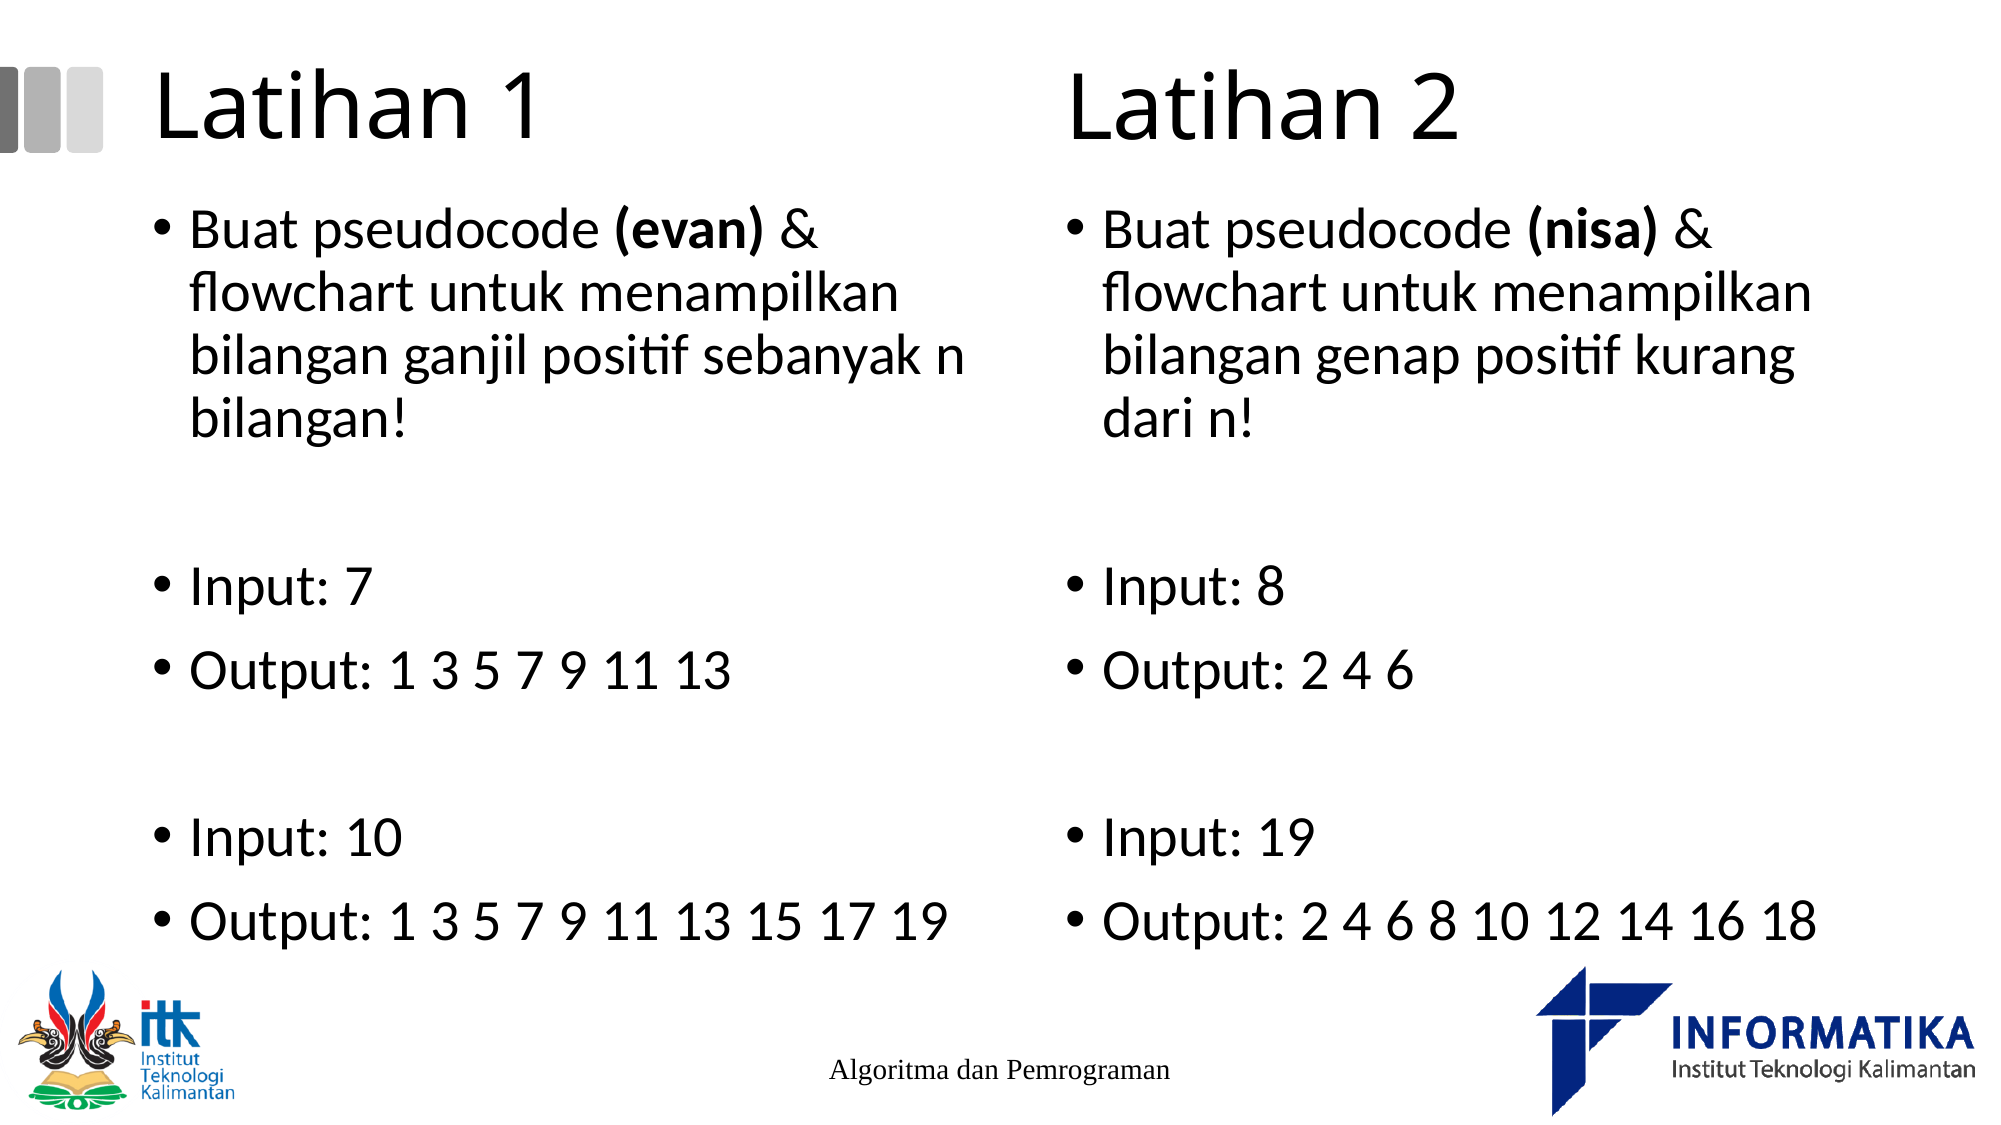

# Latihan 1
Latihan 2
Buat pseudocode (evan) & flowchart untuk menampilkan bilangan ganjil positif sebanyak n bilangan!
Input: 7
Output: 1 3 5 7 9 11 13
Input: 10
Output: 1 3 5 7 9 11 13 15 17 19
Buat pseudocode (nisa) & flowchart untuk menampilkan bilangan genap positif kurang dari n!
Input: 8
Output: 2 4 6
Input: 19
Output: 2 4 6 8 10 12 14 16 18
Algoritma dan Pemrograman